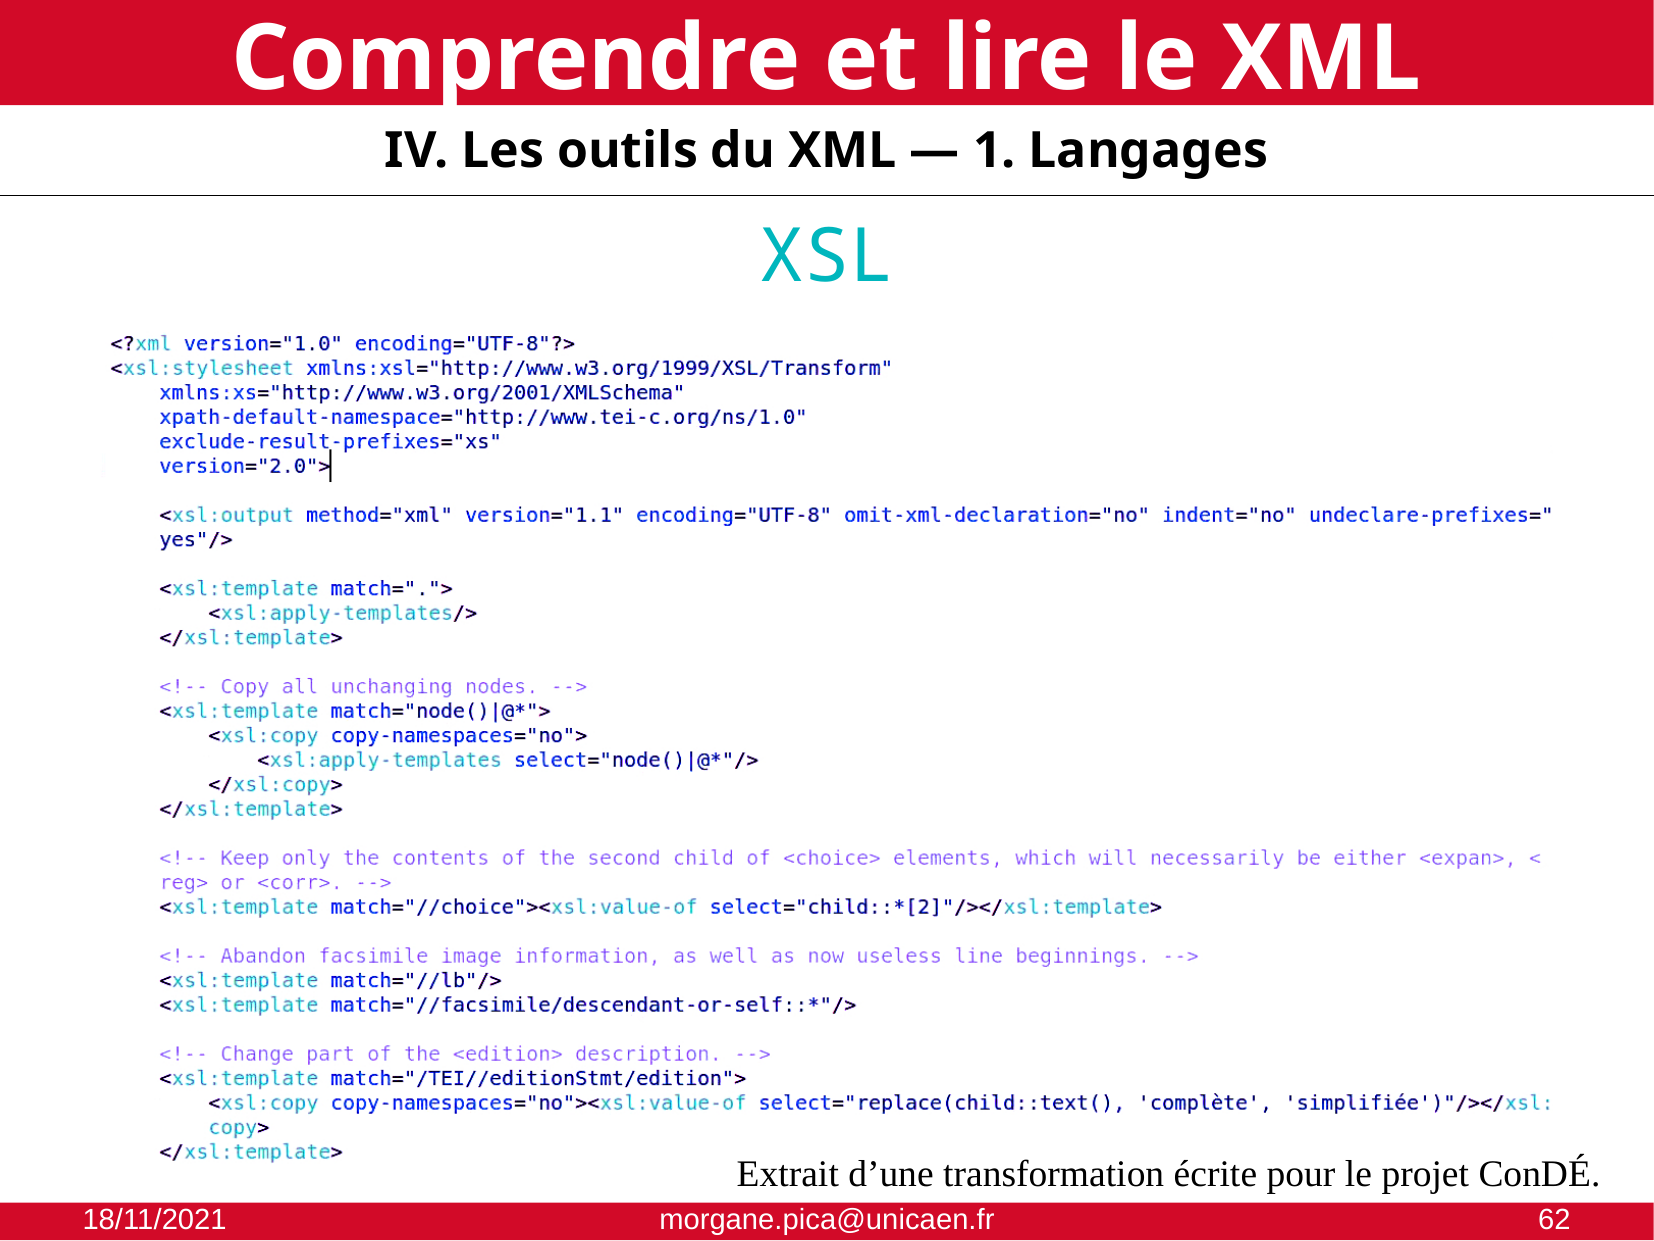

# Comprendre et lire le XML
IV. Les outils du XML — 1. Langages
XSL
Extrait d’une transformation écrite pour le projet ConDÉ.
18/11/2021
morgane.pica@unicaen.fr
62